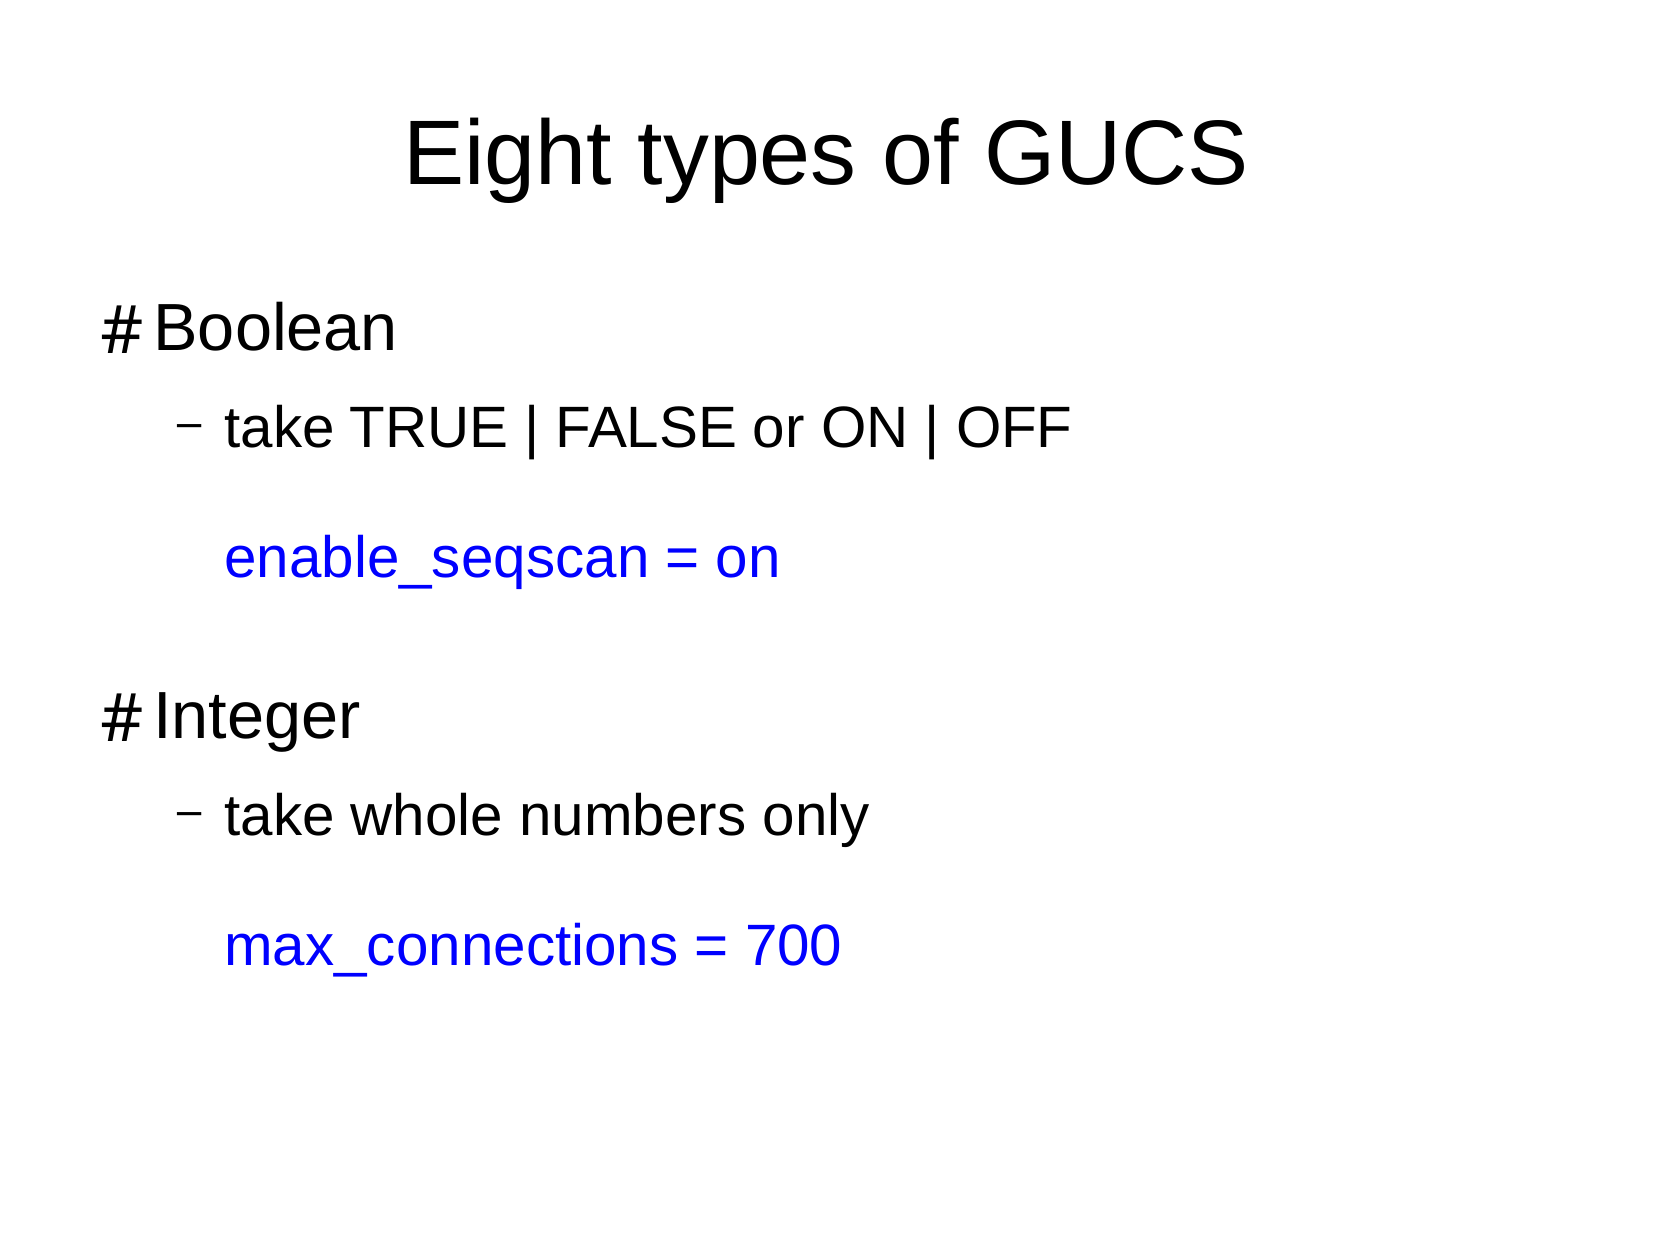

# Eight types of GUCS
Boolean
take TRUE | FALSE or ON | OFF
enable_seqscan = on
Integer
take whole numbers only
max_connections = 700